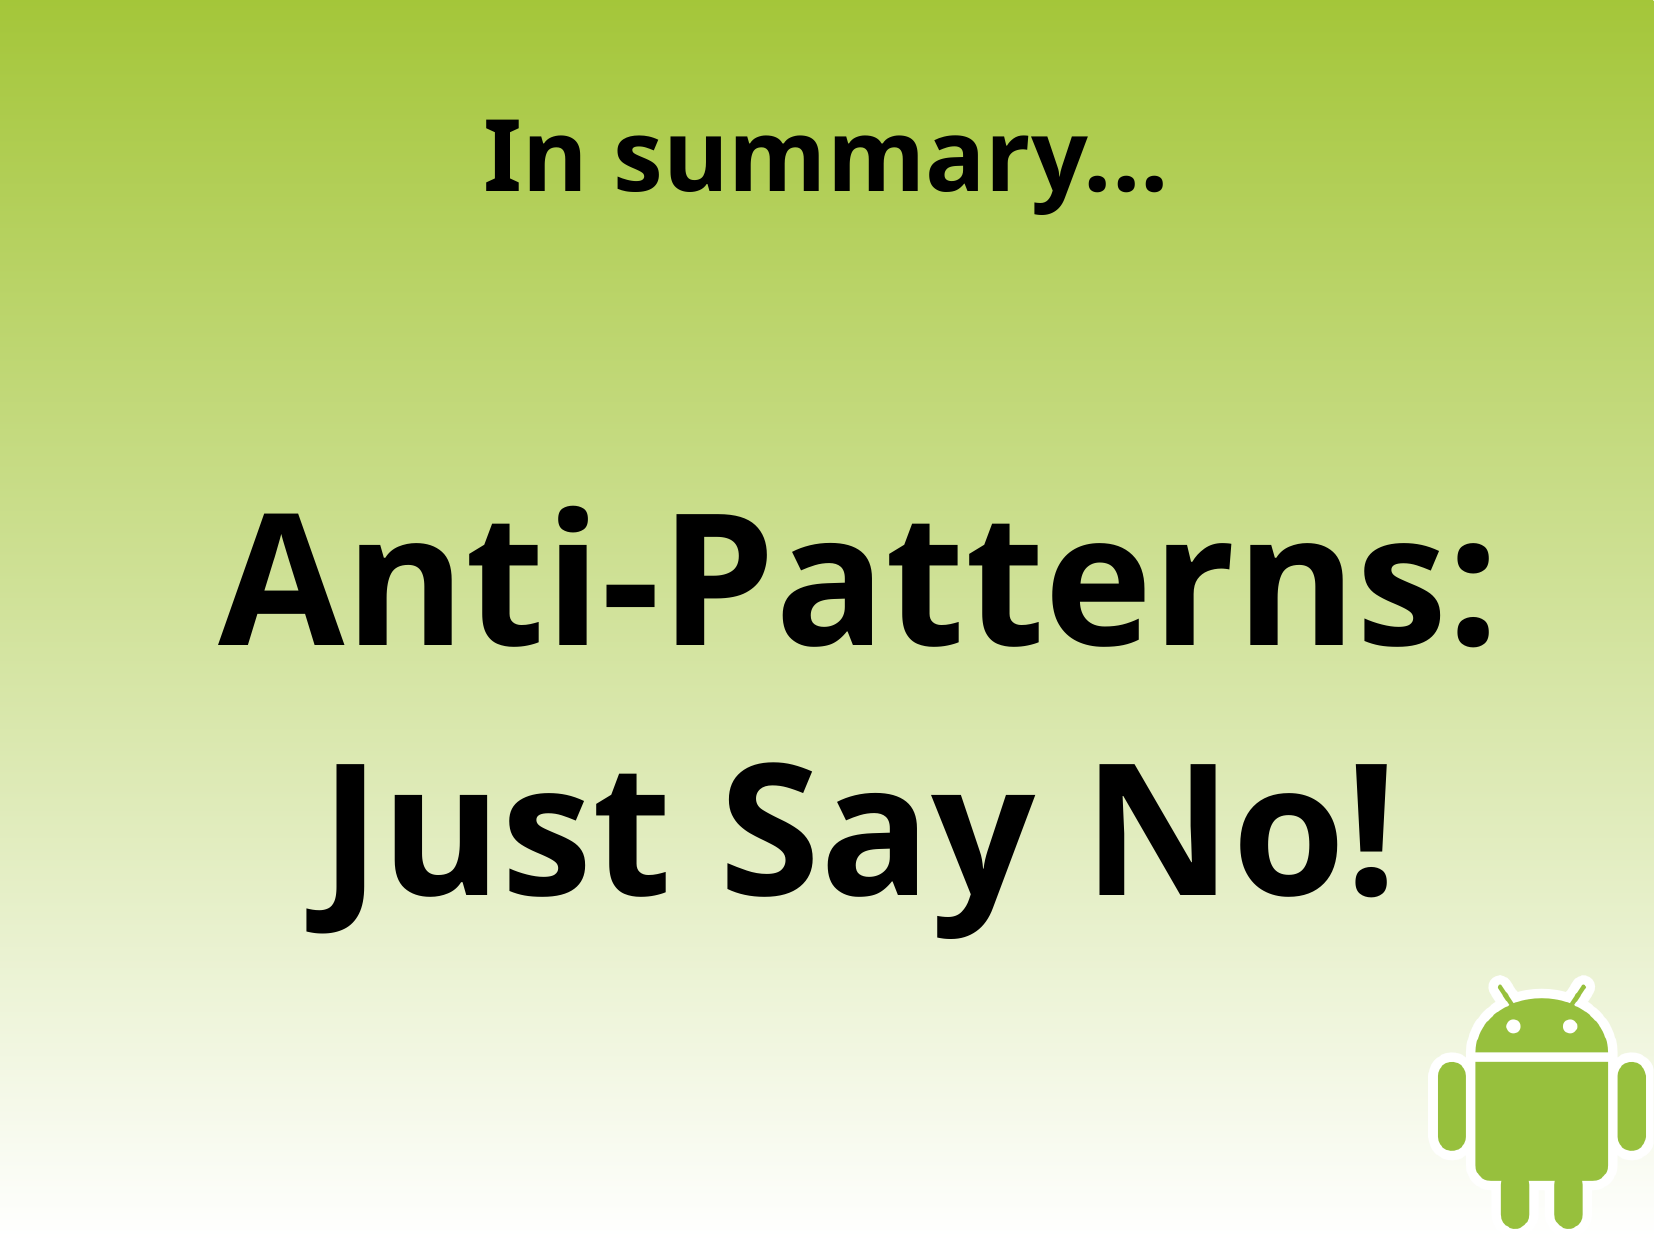

# In summary...
Anti-Patterns:
Just Say No!